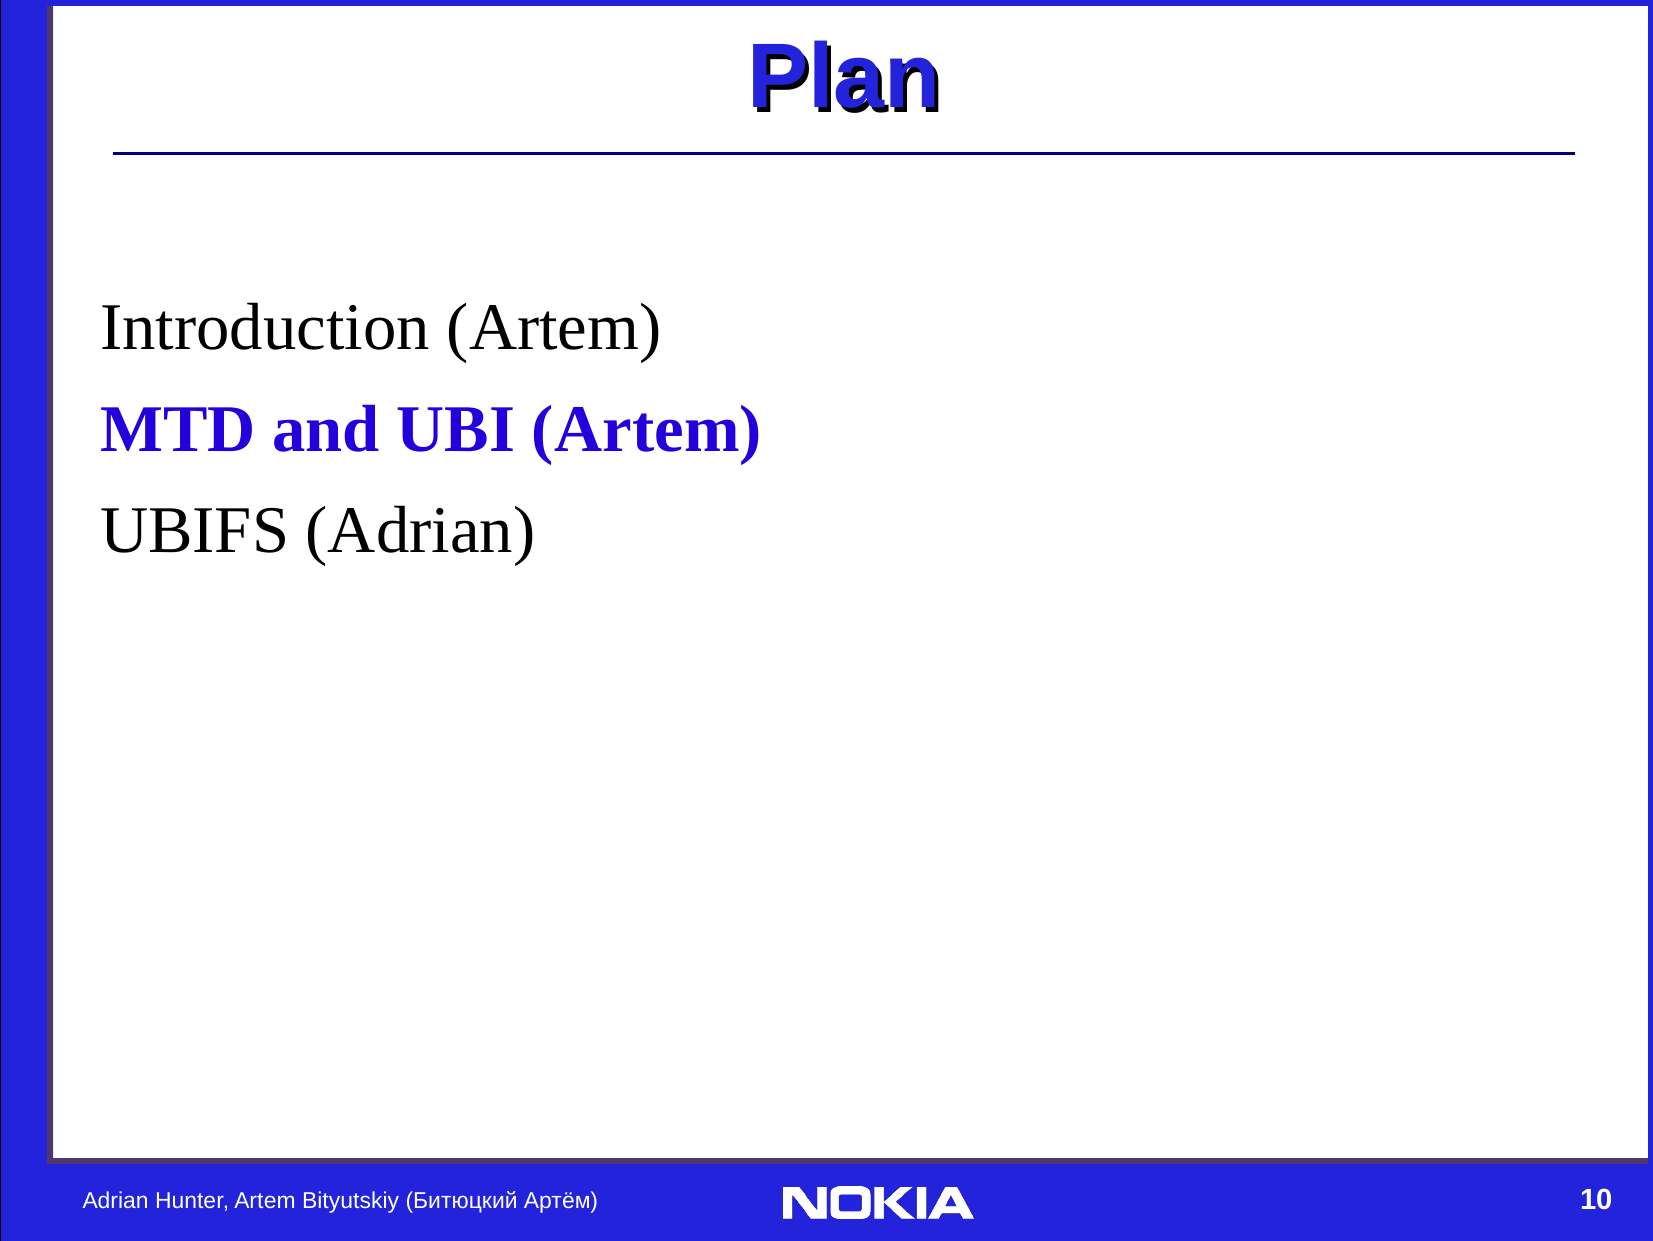

# Plan
Introduction (Artem)
MTD and UBI (Artem)
UBIFS (Adrian)
10